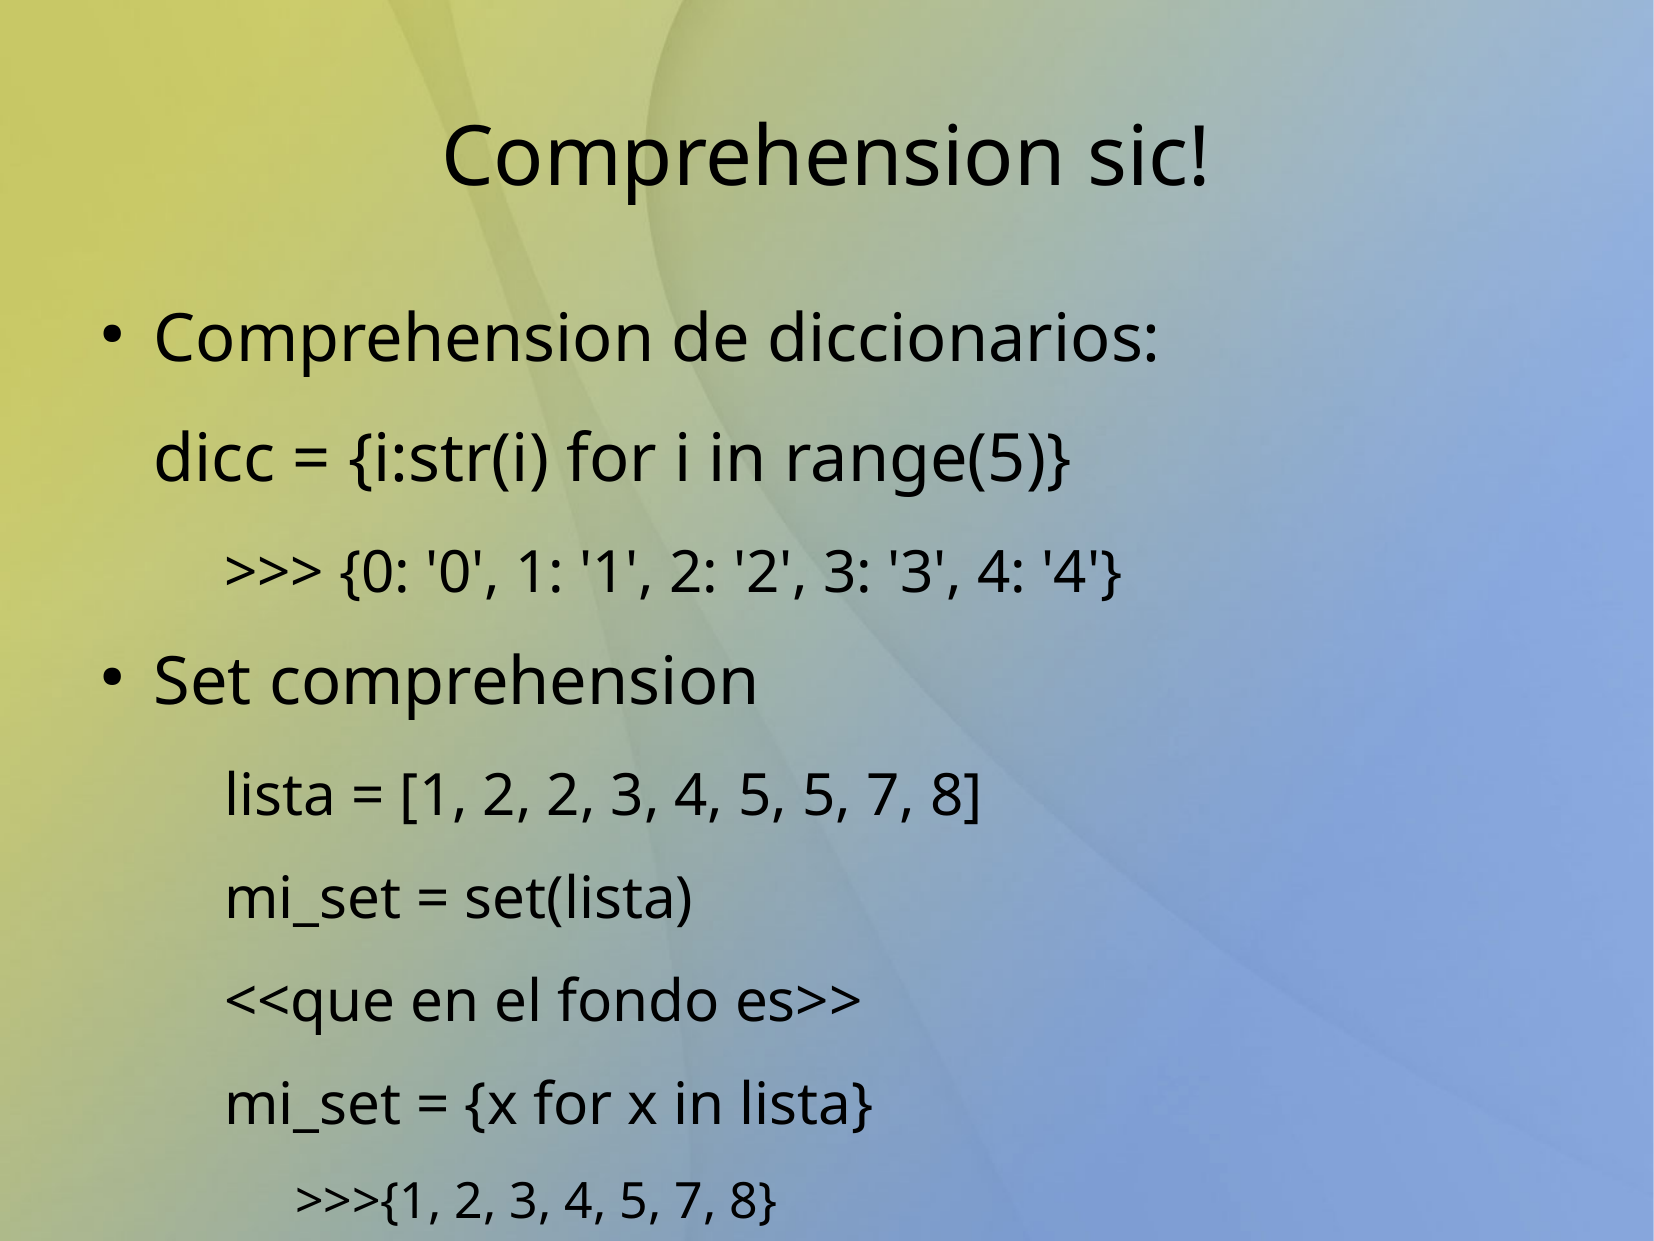

# Comprehension sic!
Comprehension de diccionarios:
dicc = {i:str(i) for i in range(5)}
>>> {0: '0', 1: '1', 2: '2', 3: '3', 4: '4'}
Set comprehension
lista = [1, 2, 2, 3, 4, 5, 5, 7, 8]
mi_set = set(lista)
<<que en el fondo es>>
mi_set = {x for x in lista}
>>>{1, 2, 3, 4, 5, 7, 8}